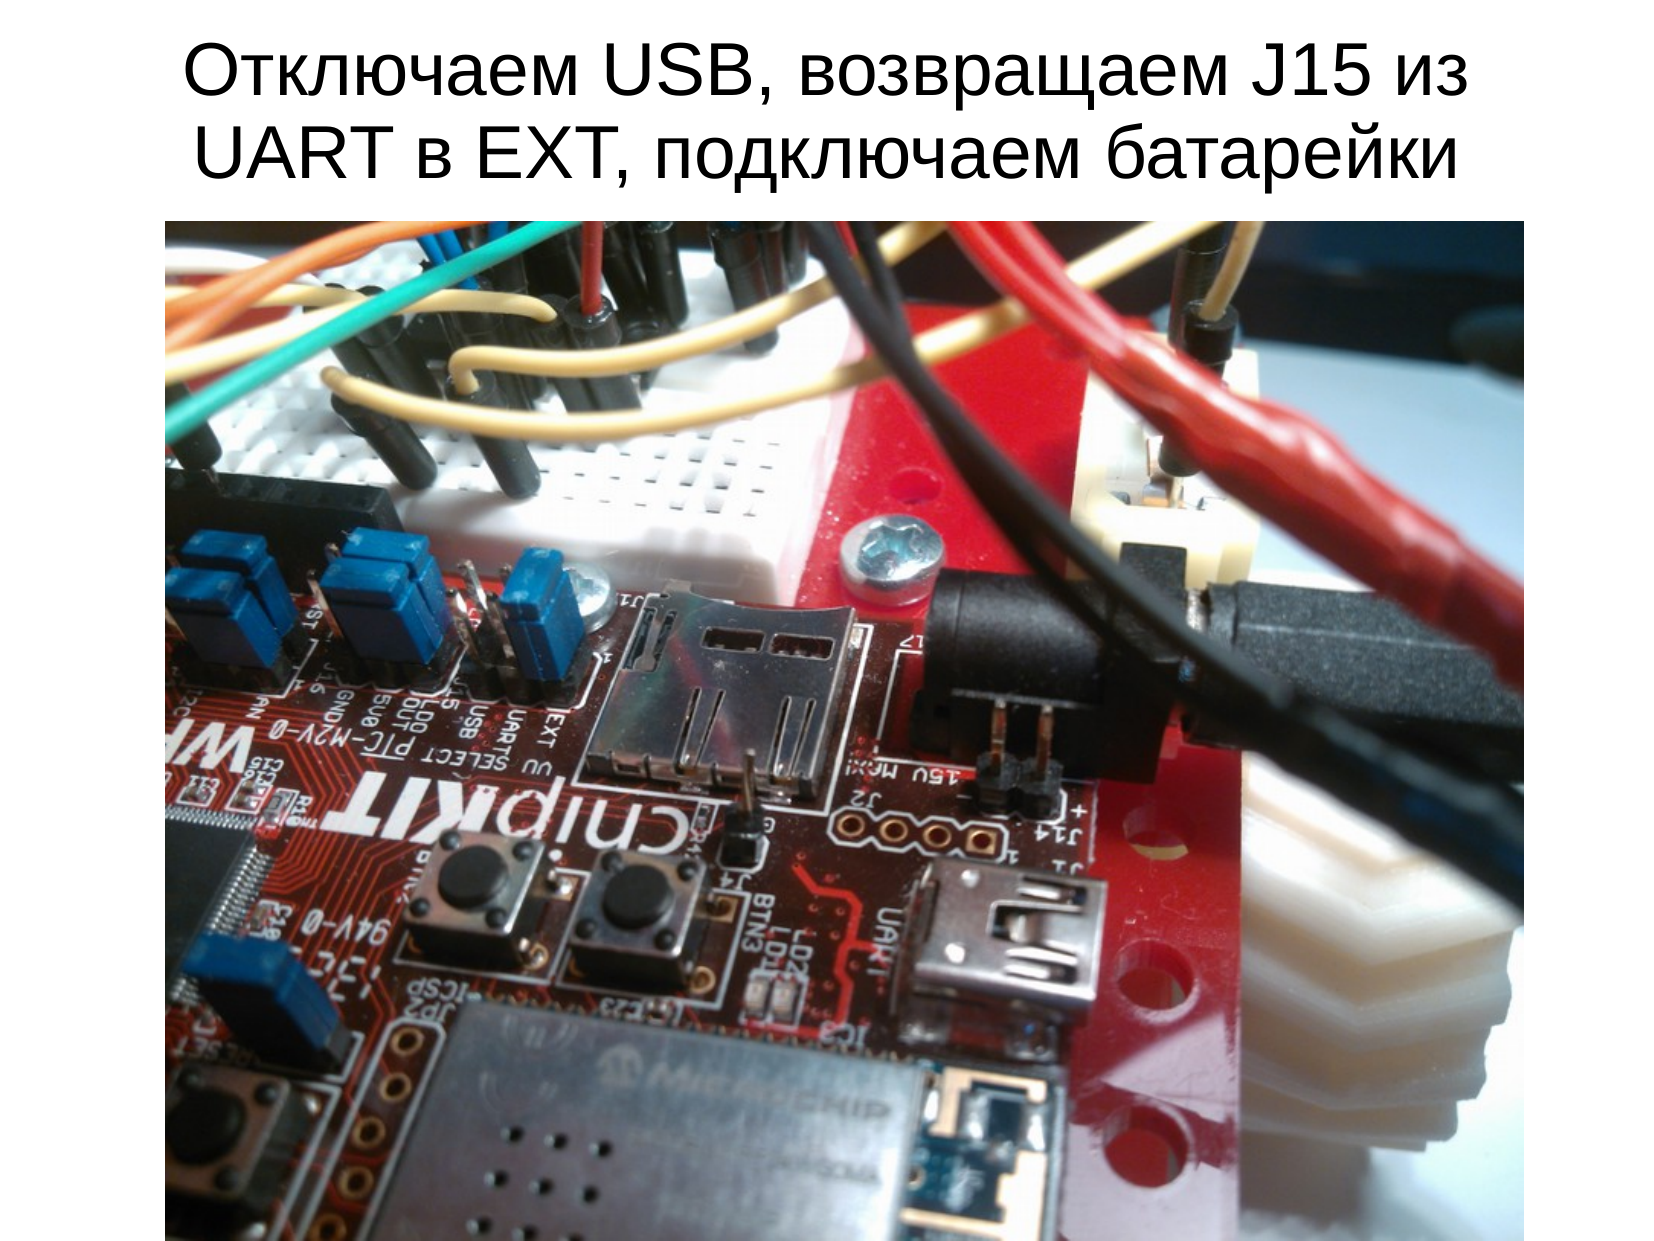

# Отключаем USB, возвращаем J15 из UART в EXT, подключаем батарейки